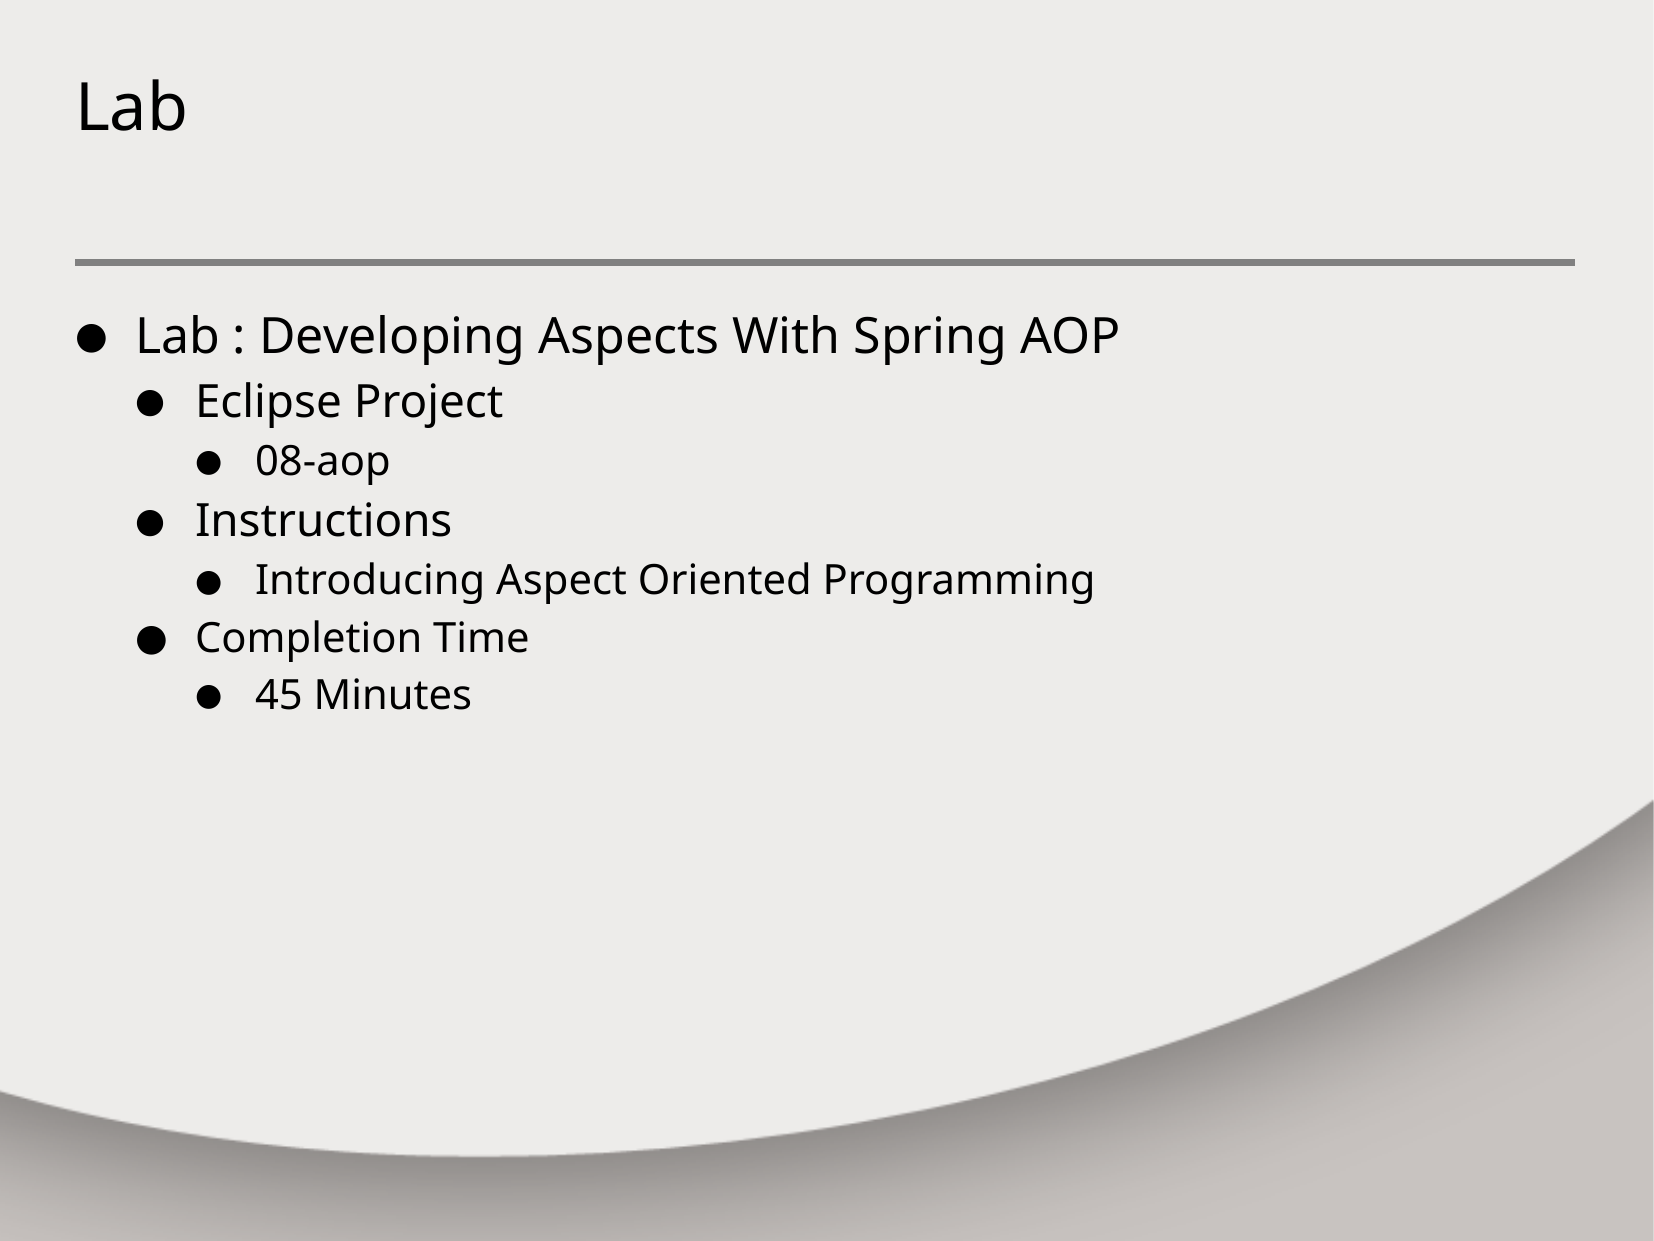

# Lab
Lab : Developing Aspects With Spring AOP
Eclipse Project
08-aop
Instructions
Introducing Aspect Oriented Programming
Completion Time
45 Minutes